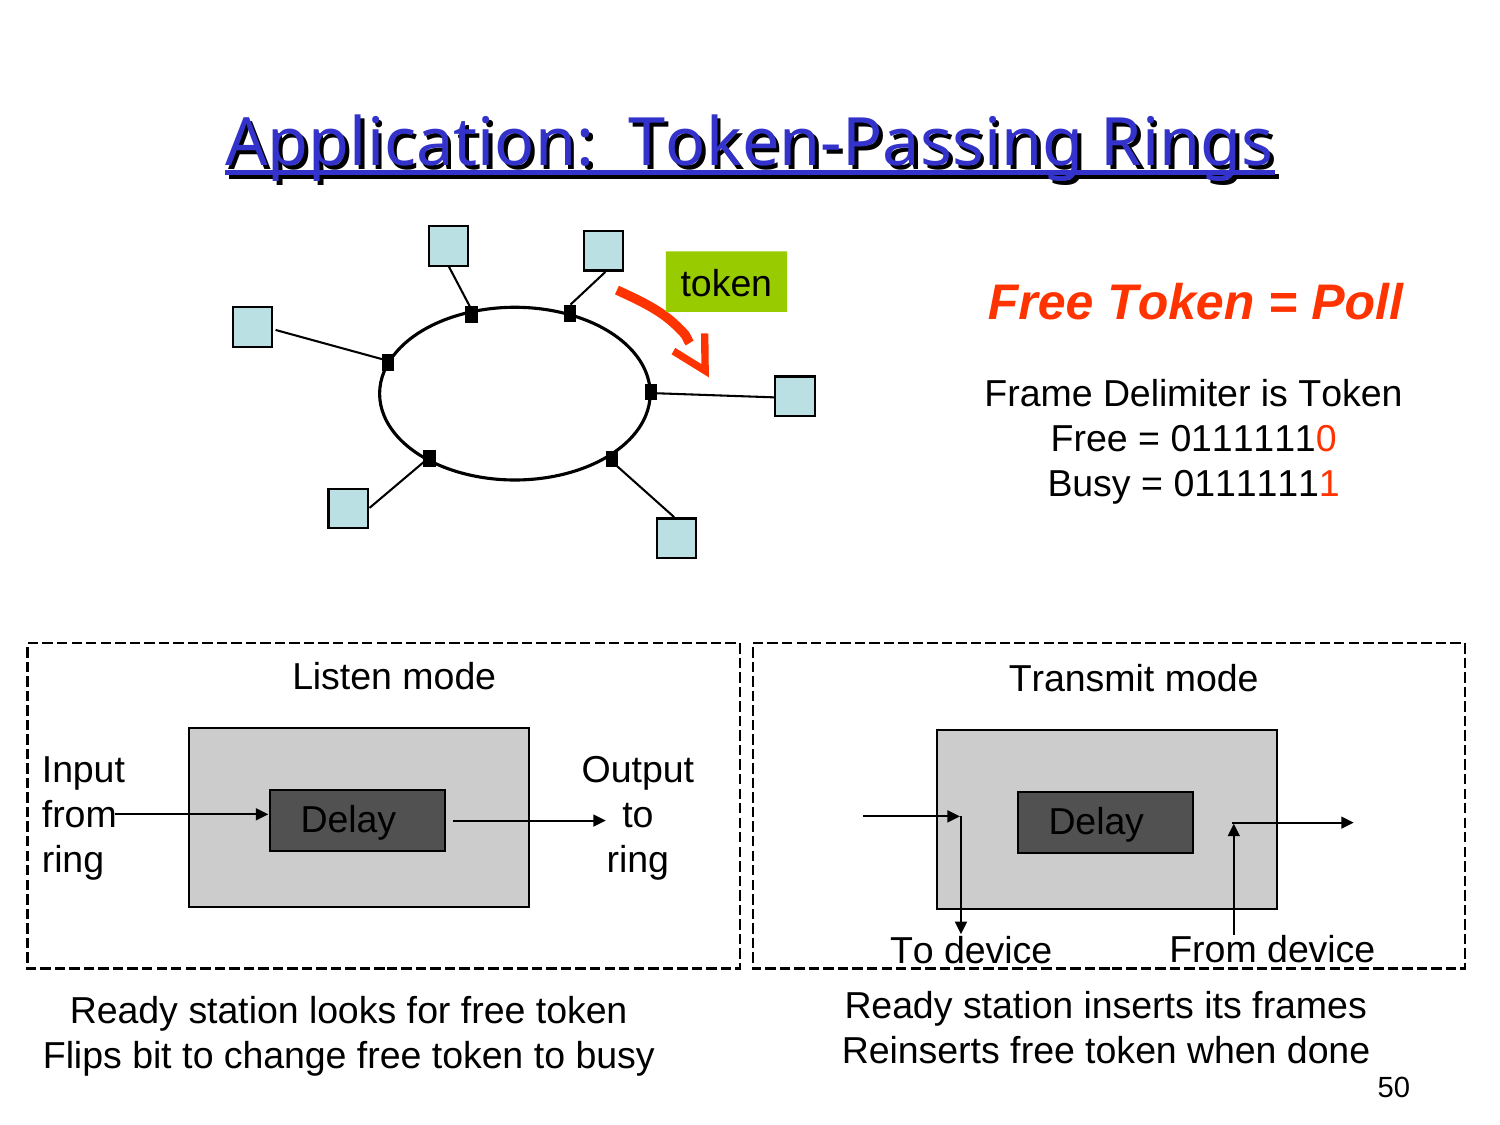

# Application: Token-Passing Rings
token
Free Token = Poll
Frame Delimiter is Token
Free = 01111110
Busy = 01111111
Listen mode
Input
from
ring
Output
to
ring
Delay
Ready station looks for free token
Flips bit to change free token to busy
Transmit mode
Delay
From device
To device
Ready station inserts its frames
Reinserts free token when done
50